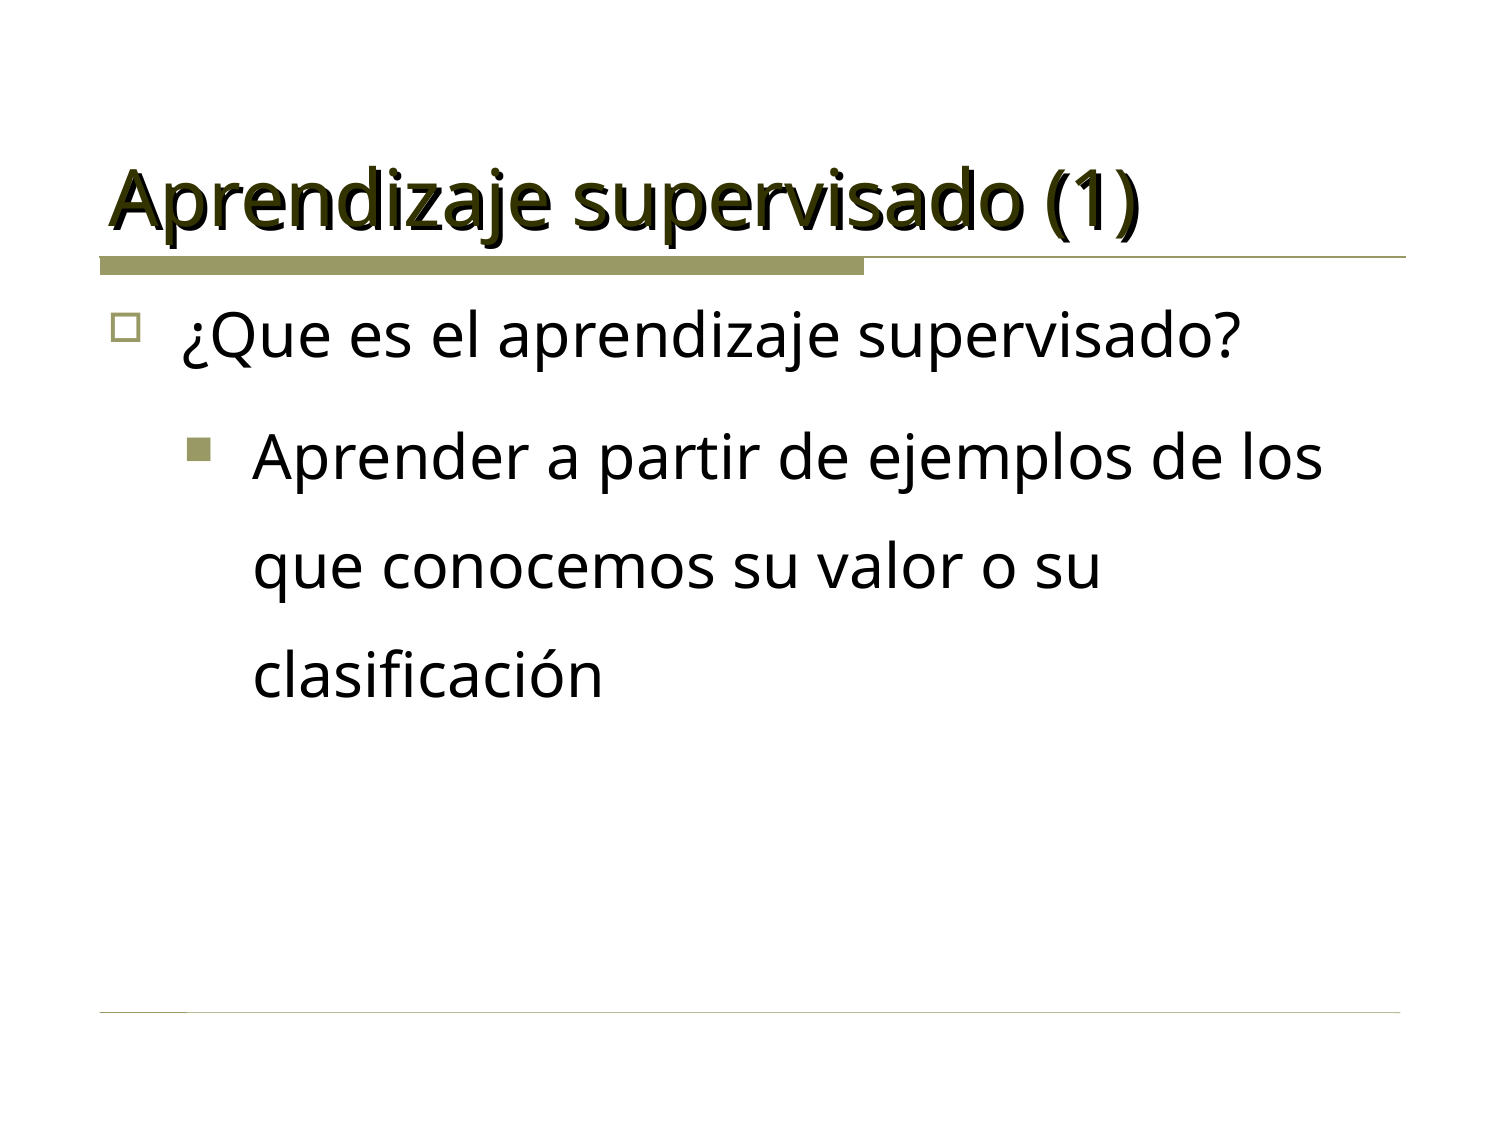

# Aprendizaje supervisado (1)
¿Que es el aprendizaje supervisado?
Aprender a partir de ejemplos de los que conocemos su valor o su clasificación